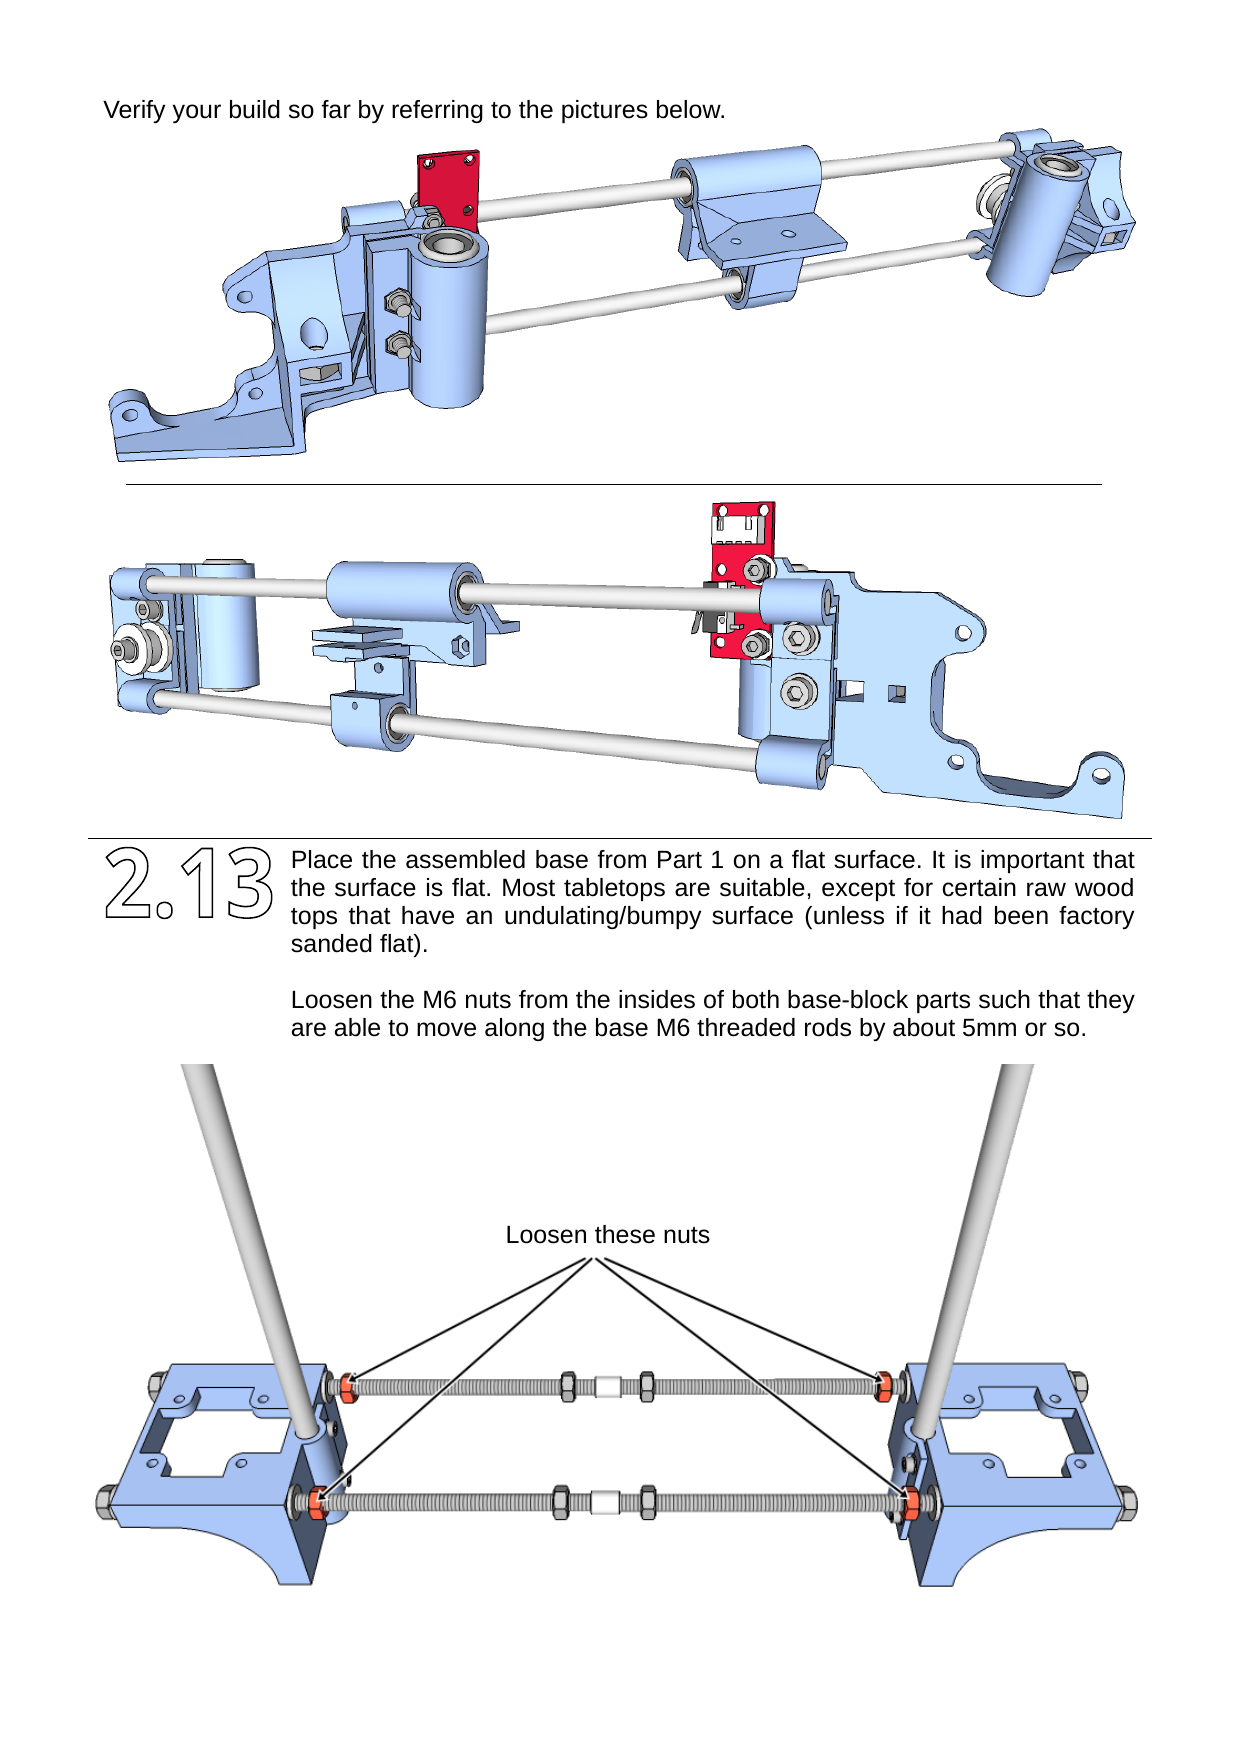

Verify your build so far by referring to the pictures below.
Place the assembled base from Part 1 on a flat surface. It is important that the surface is flat. Most tabletops are suitable, except for certain raw wood tops that have an undulating/bumpy surface (unless if it had been factory sanded flat).
Loosen the M6 nuts from the insides of both base-block parts such that they are able to move along the base M6 threaded rods by about 5mm or so.
2.13
Loosen these nuts